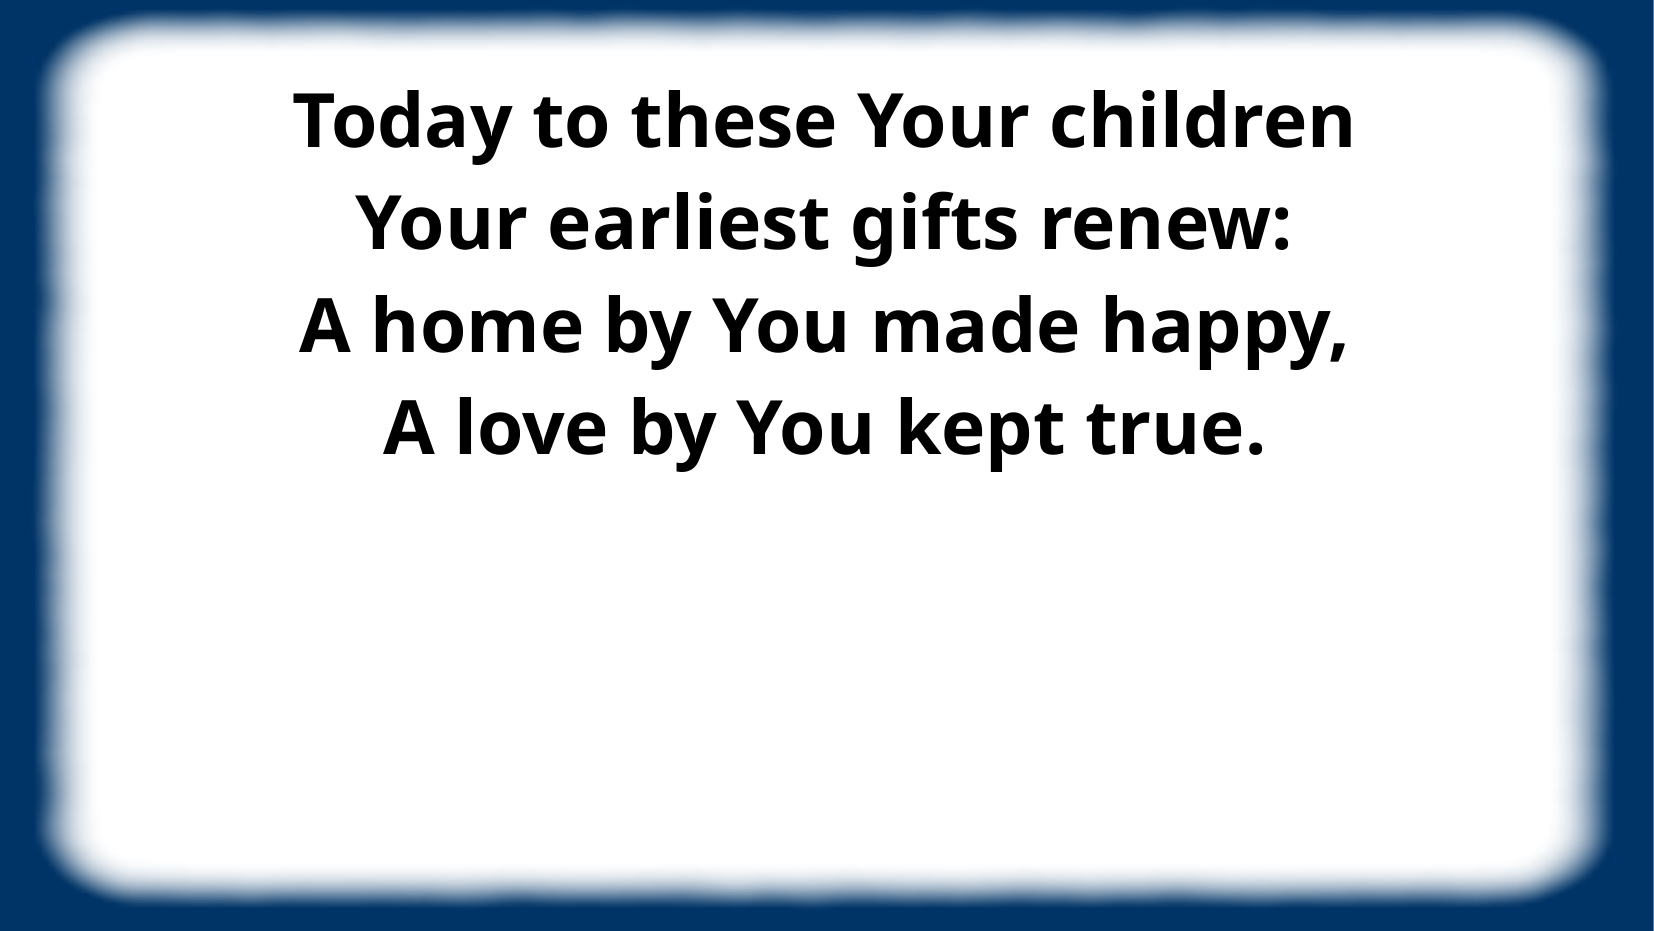

Today to these Your children
Your earliest gifts renew:
A home by You made happy,
A love by You kept true.